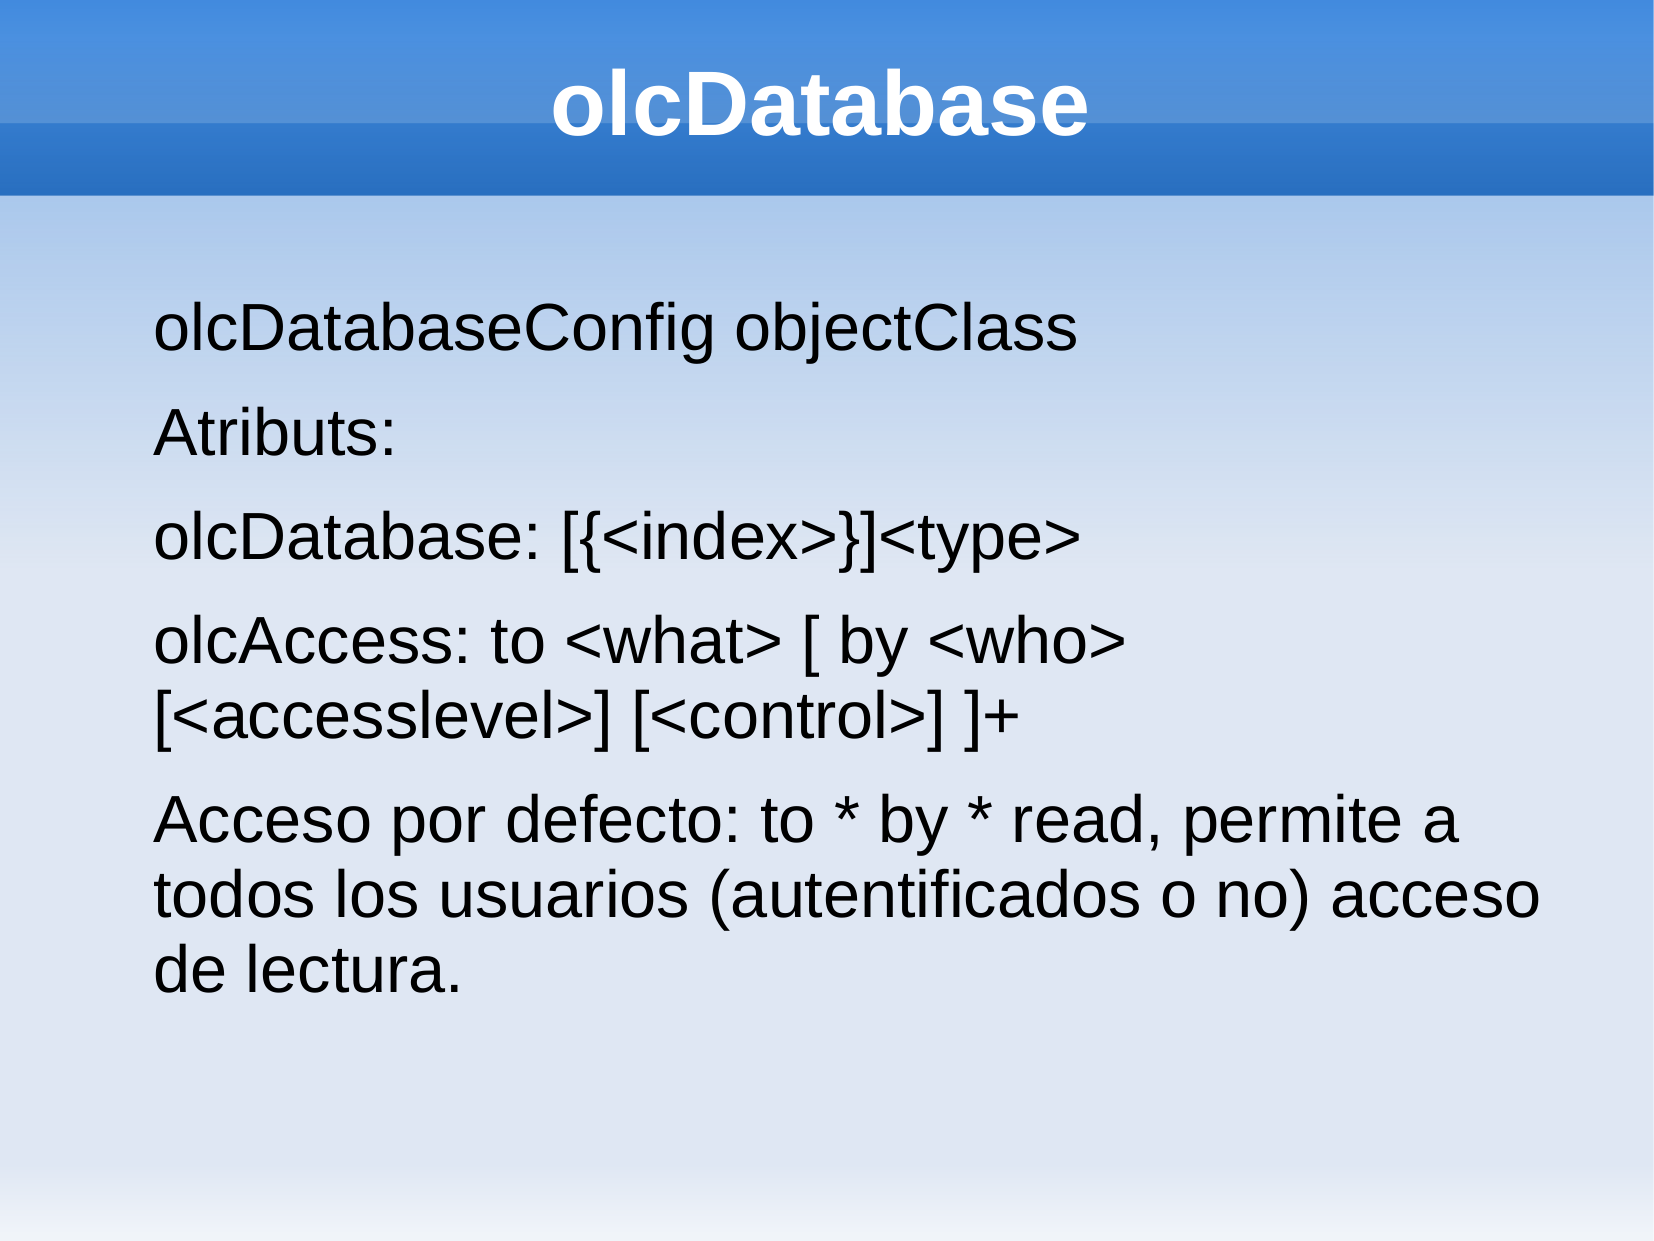

# olcDatabase
olcDatabaseConfig objectClass
Atributs:
olcDatabase: [{<index>}]<type>
olcAccess: to <what> [ by <who> [<accesslevel>] [<control>] ]+
Acceso por defecto: to * by * read, permite a todos los usuarios (autentificados o no) acceso de lectura.